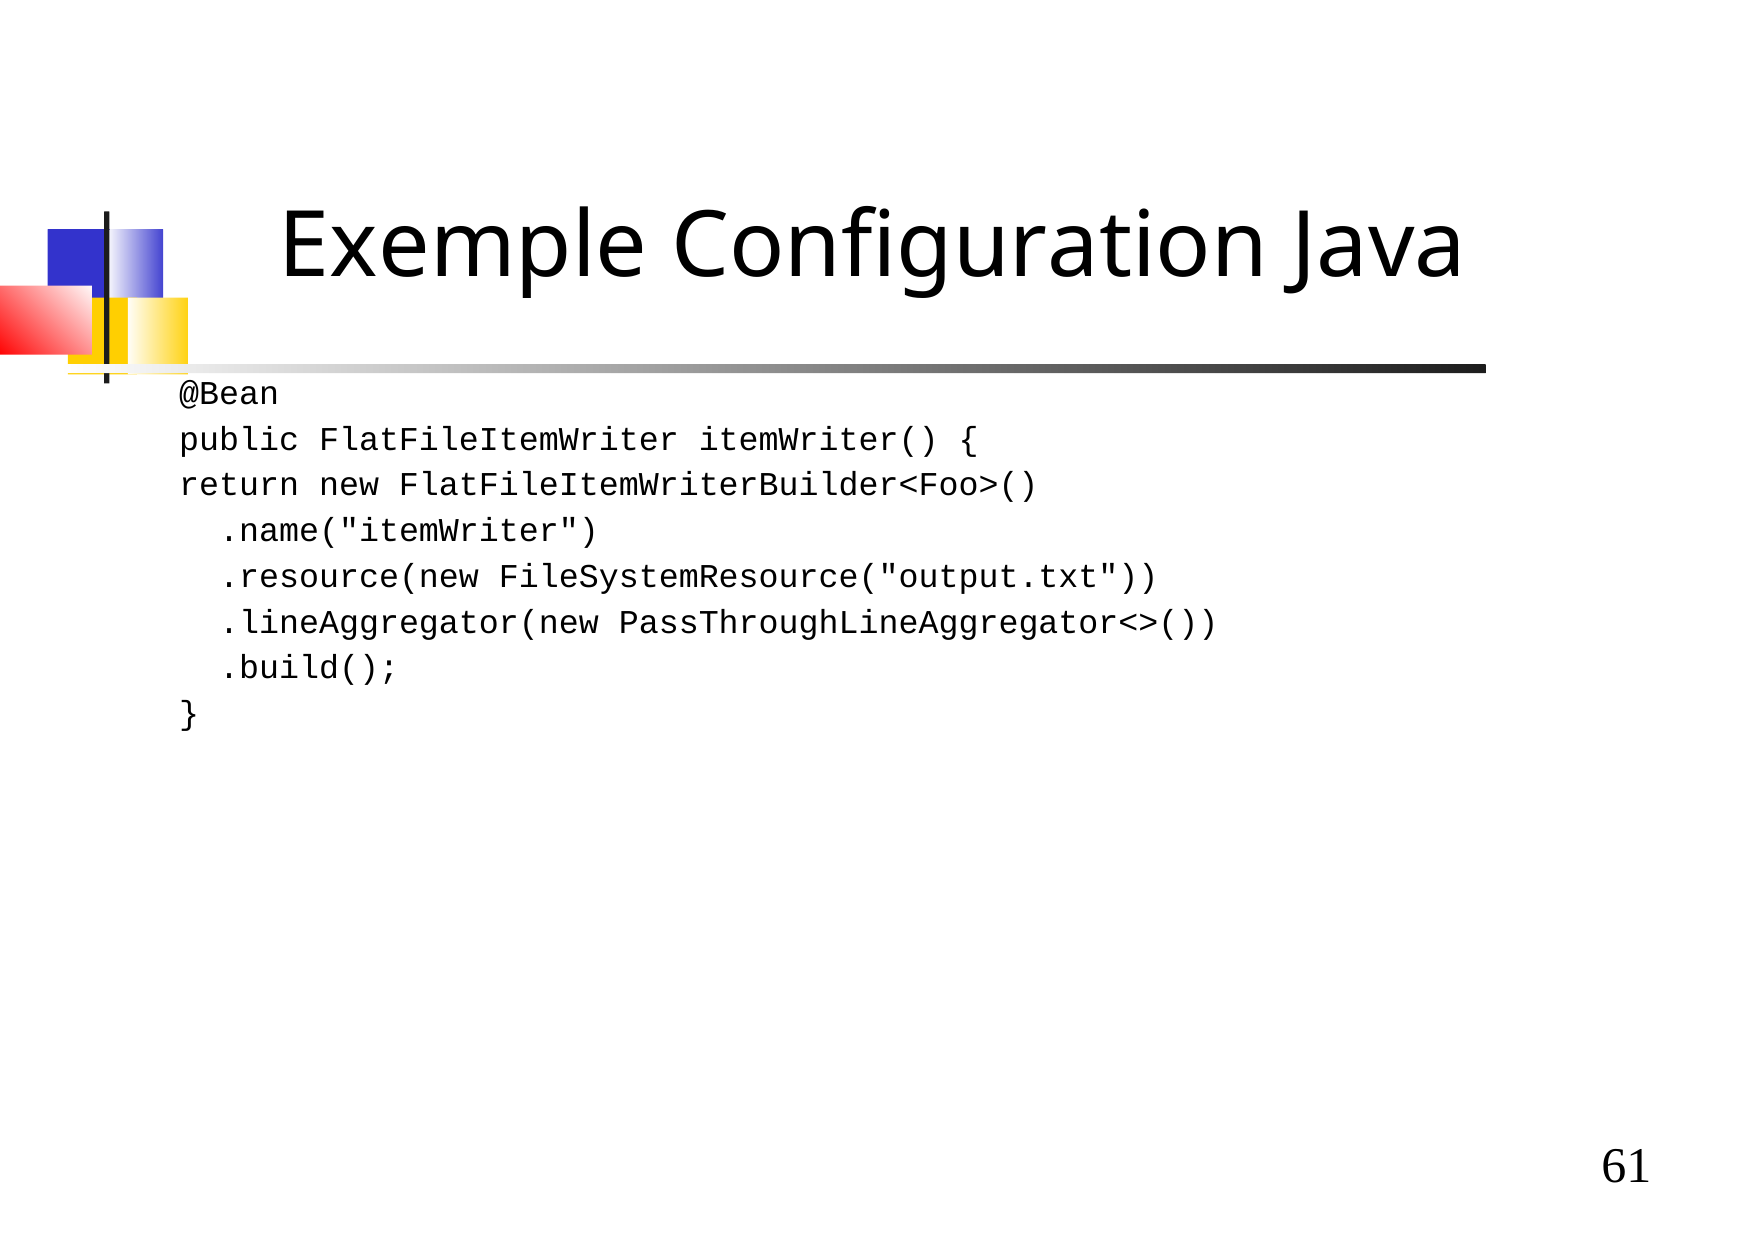

# Exemple Configuration Java
@Bean
public FlatFileItemWriter itemWriter() {
return new FlatFileItemWriterBuilder<Foo>()
 .name("itemWriter")
 .resource(new FileSystemResource("output.txt"))
 .lineAggregator(new PassThroughLineAggregator<>())
 .build();
}